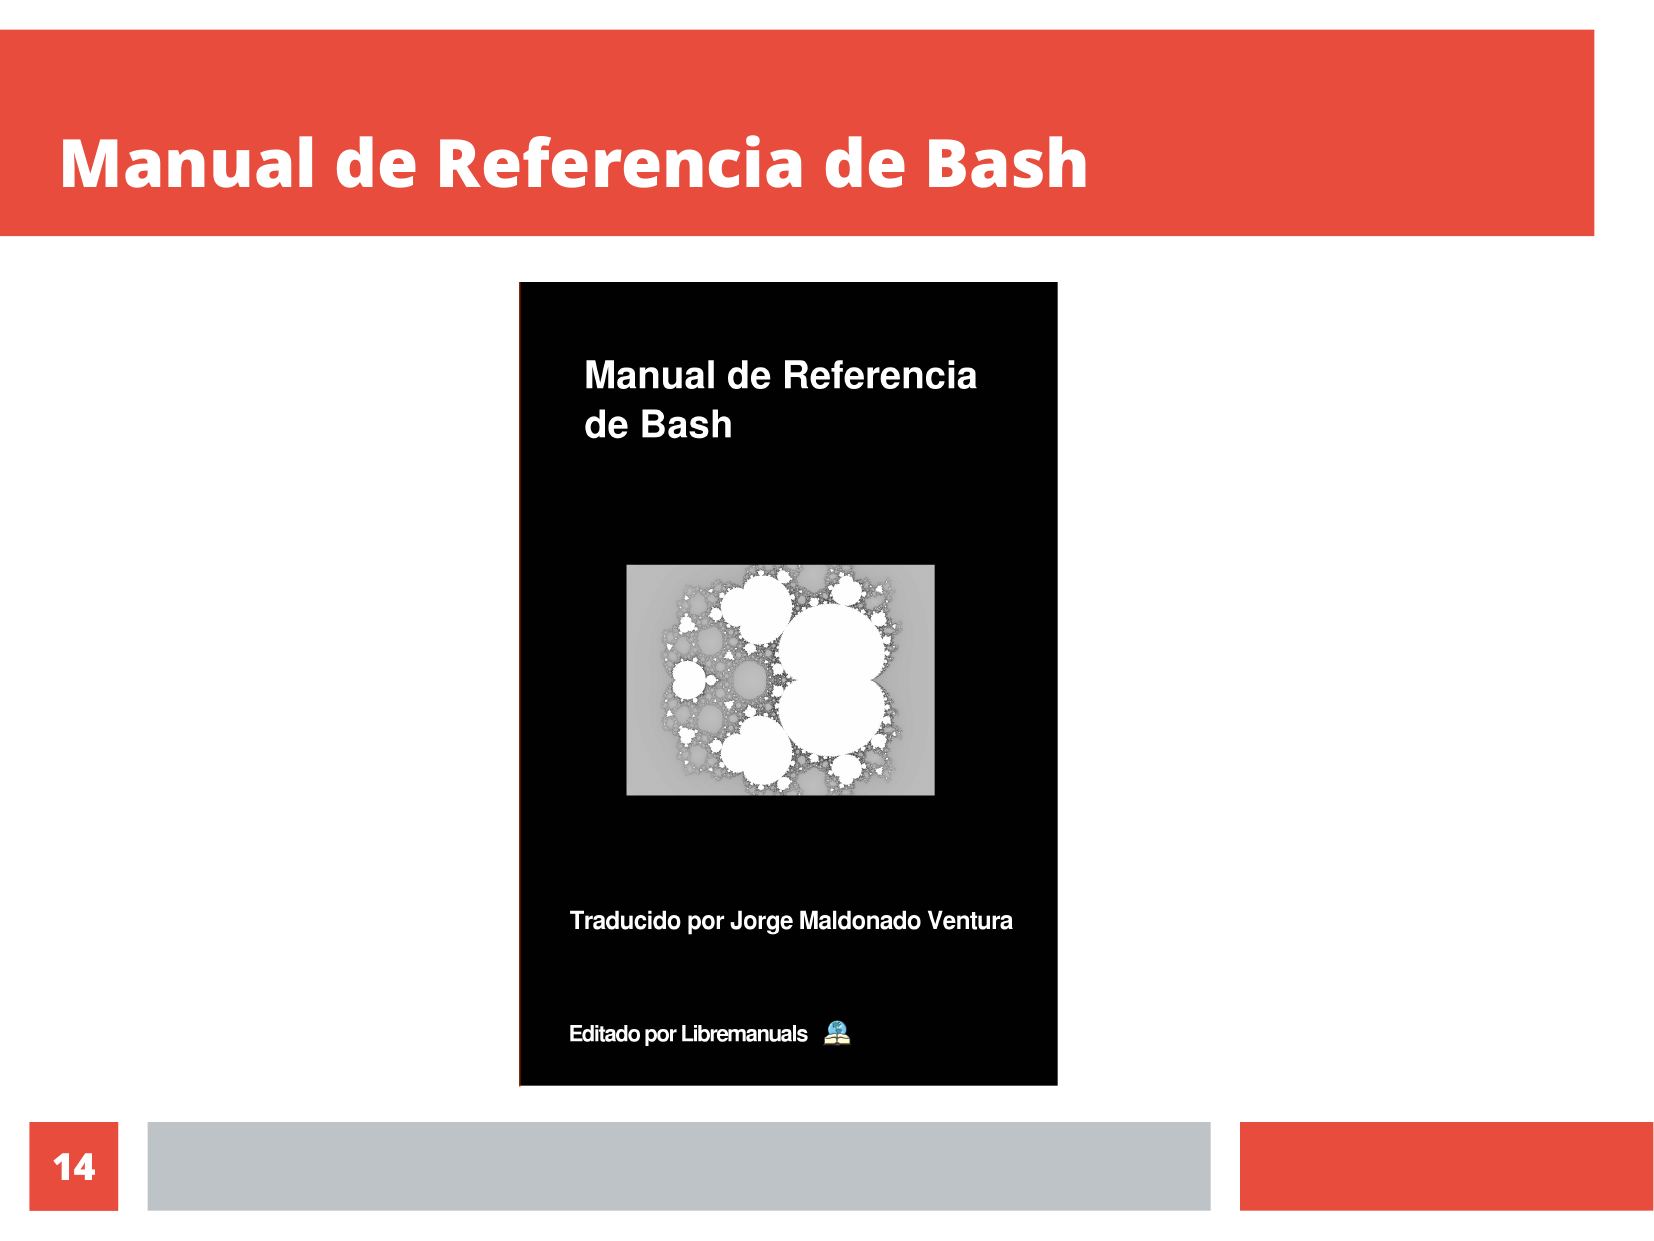

# Manual de Referencia de Bash
14